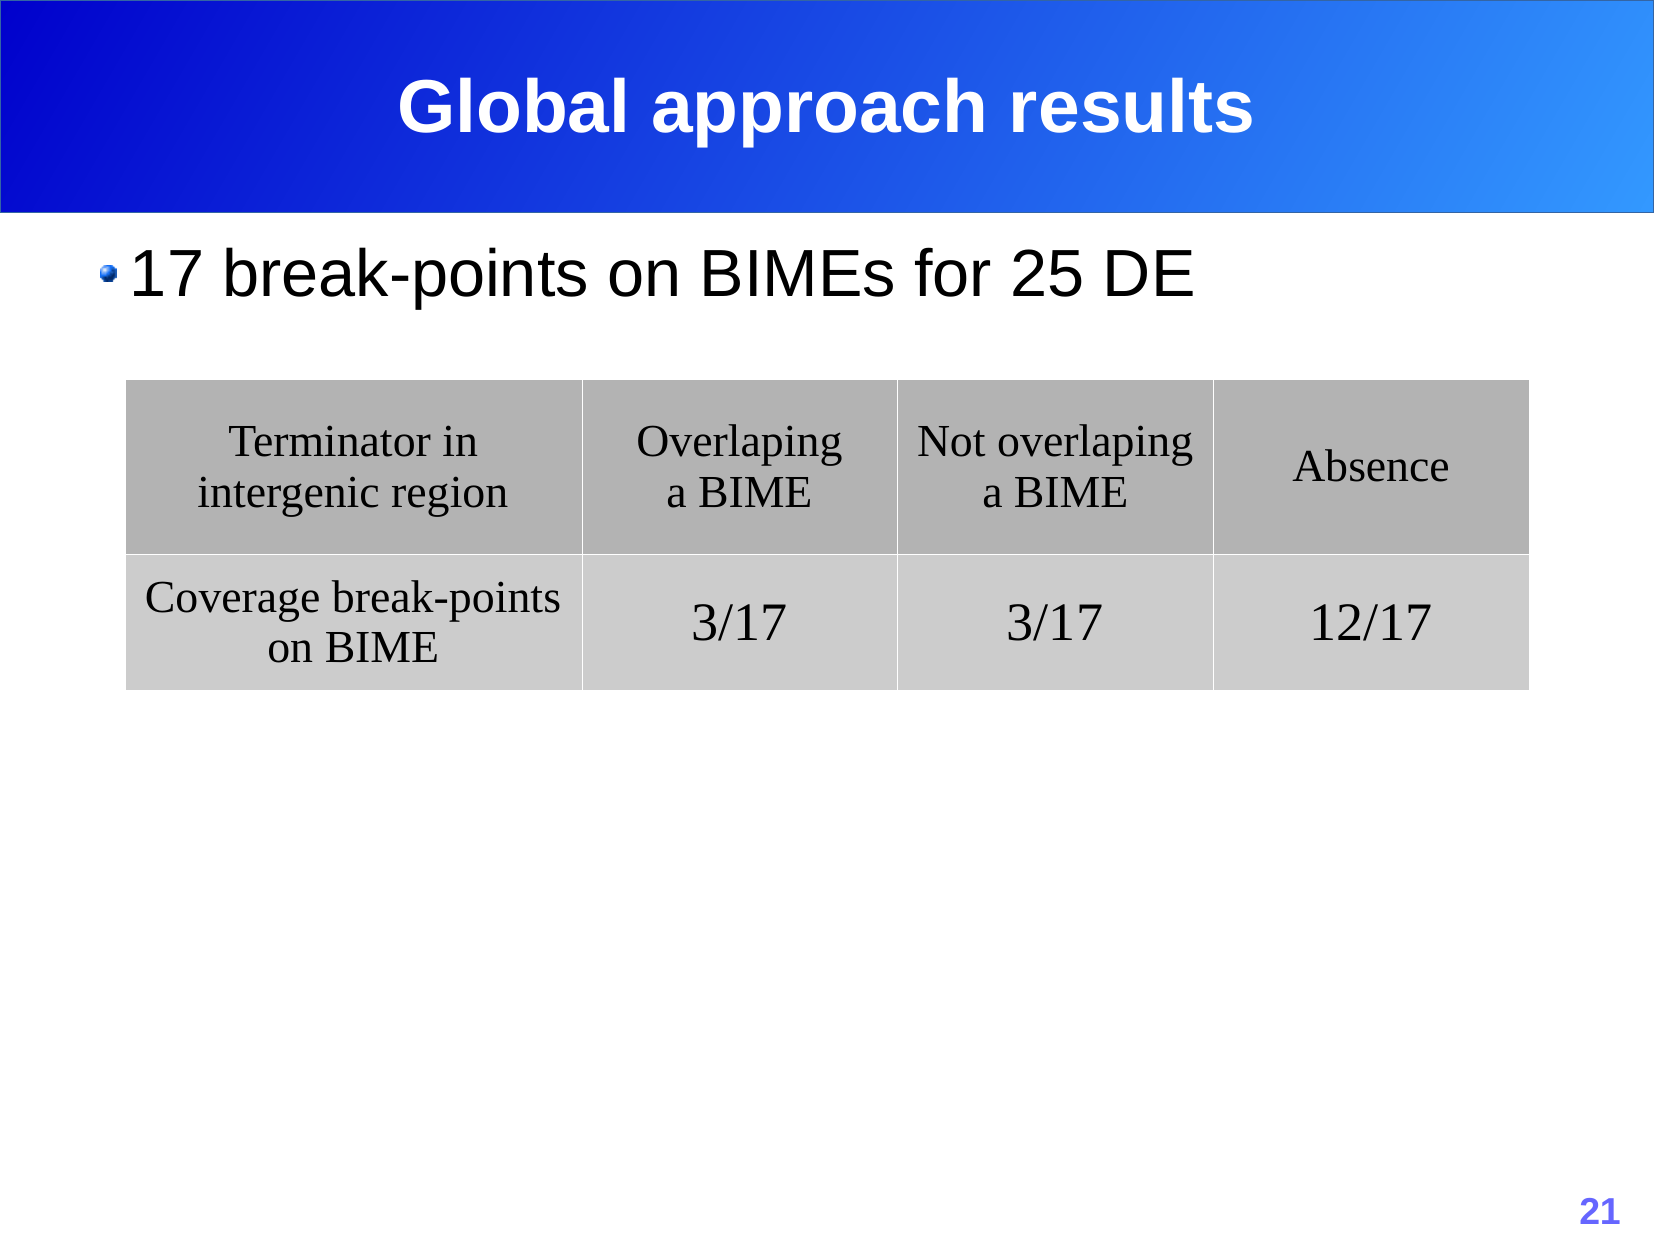

# Global approach results
17 break-points on BIMEs for 25 DE
| Terminator in intergenic region | Overlaping a BIME | Not overlaping a BIME | Absence |
| --- | --- | --- | --- |
| Coverage break-points on BIME | 3/17 | 3/17 | 12/17 |
21